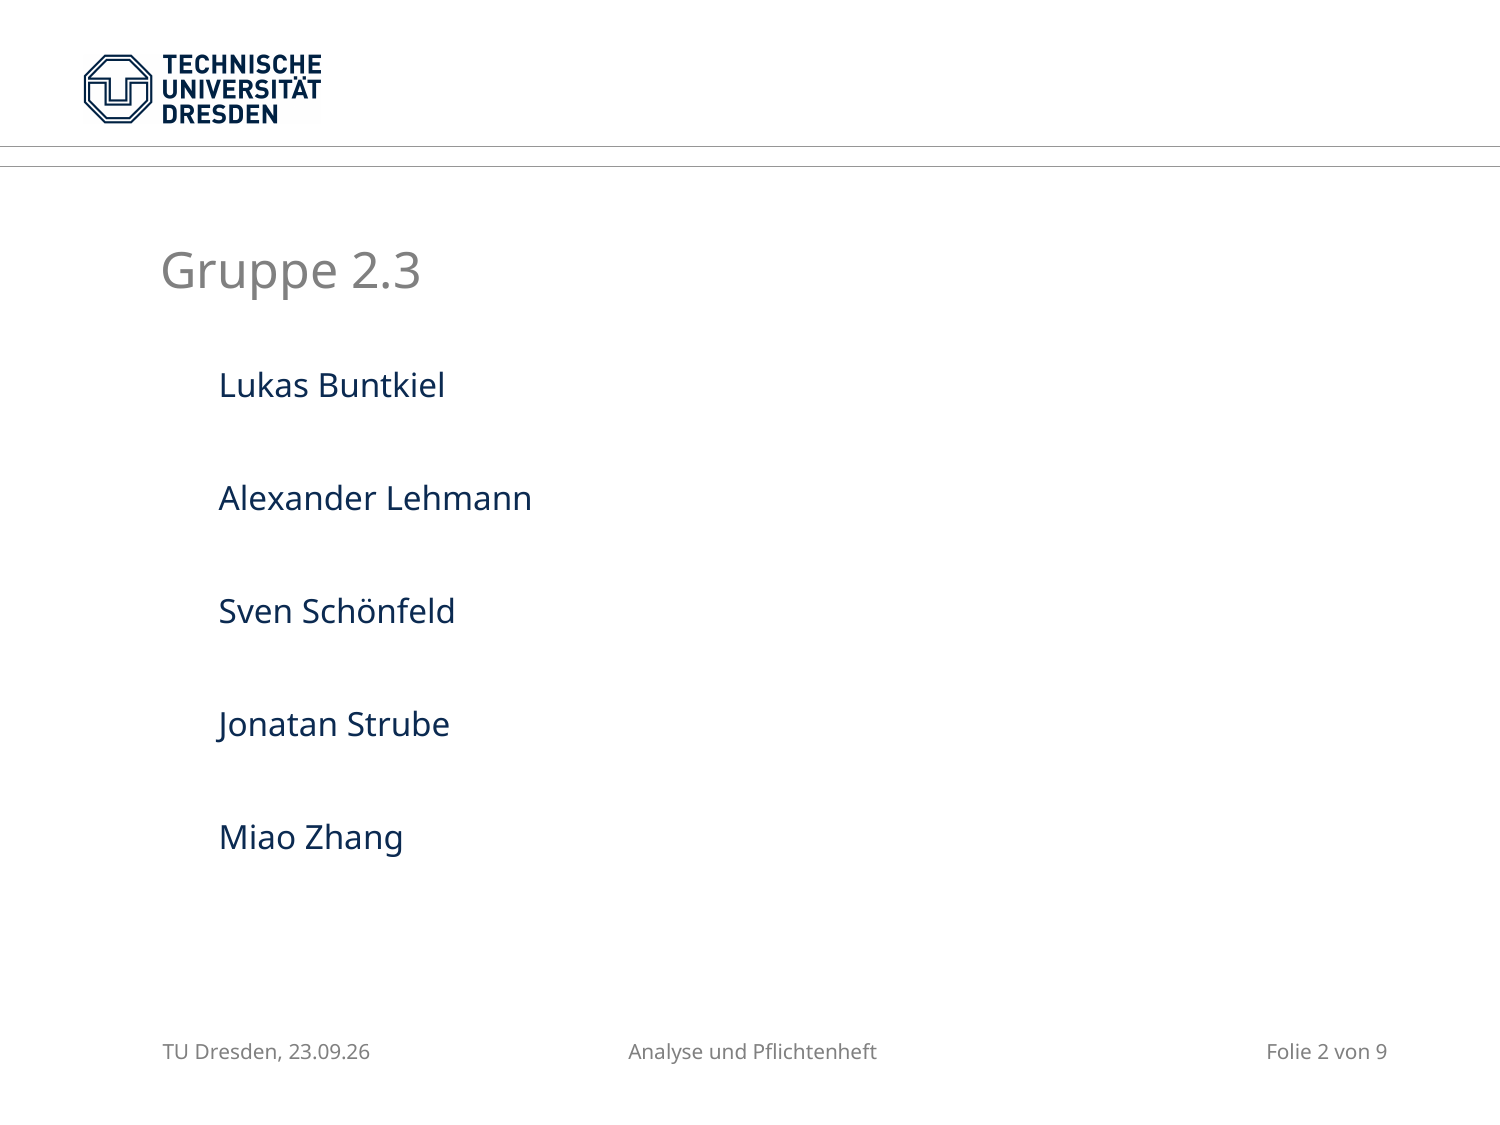

# Gruppe 2.3
Lukas Buntkiel
Alexander Lehmann
Sven Schönfeld
Jonatan Strube
Miao Zhang
2